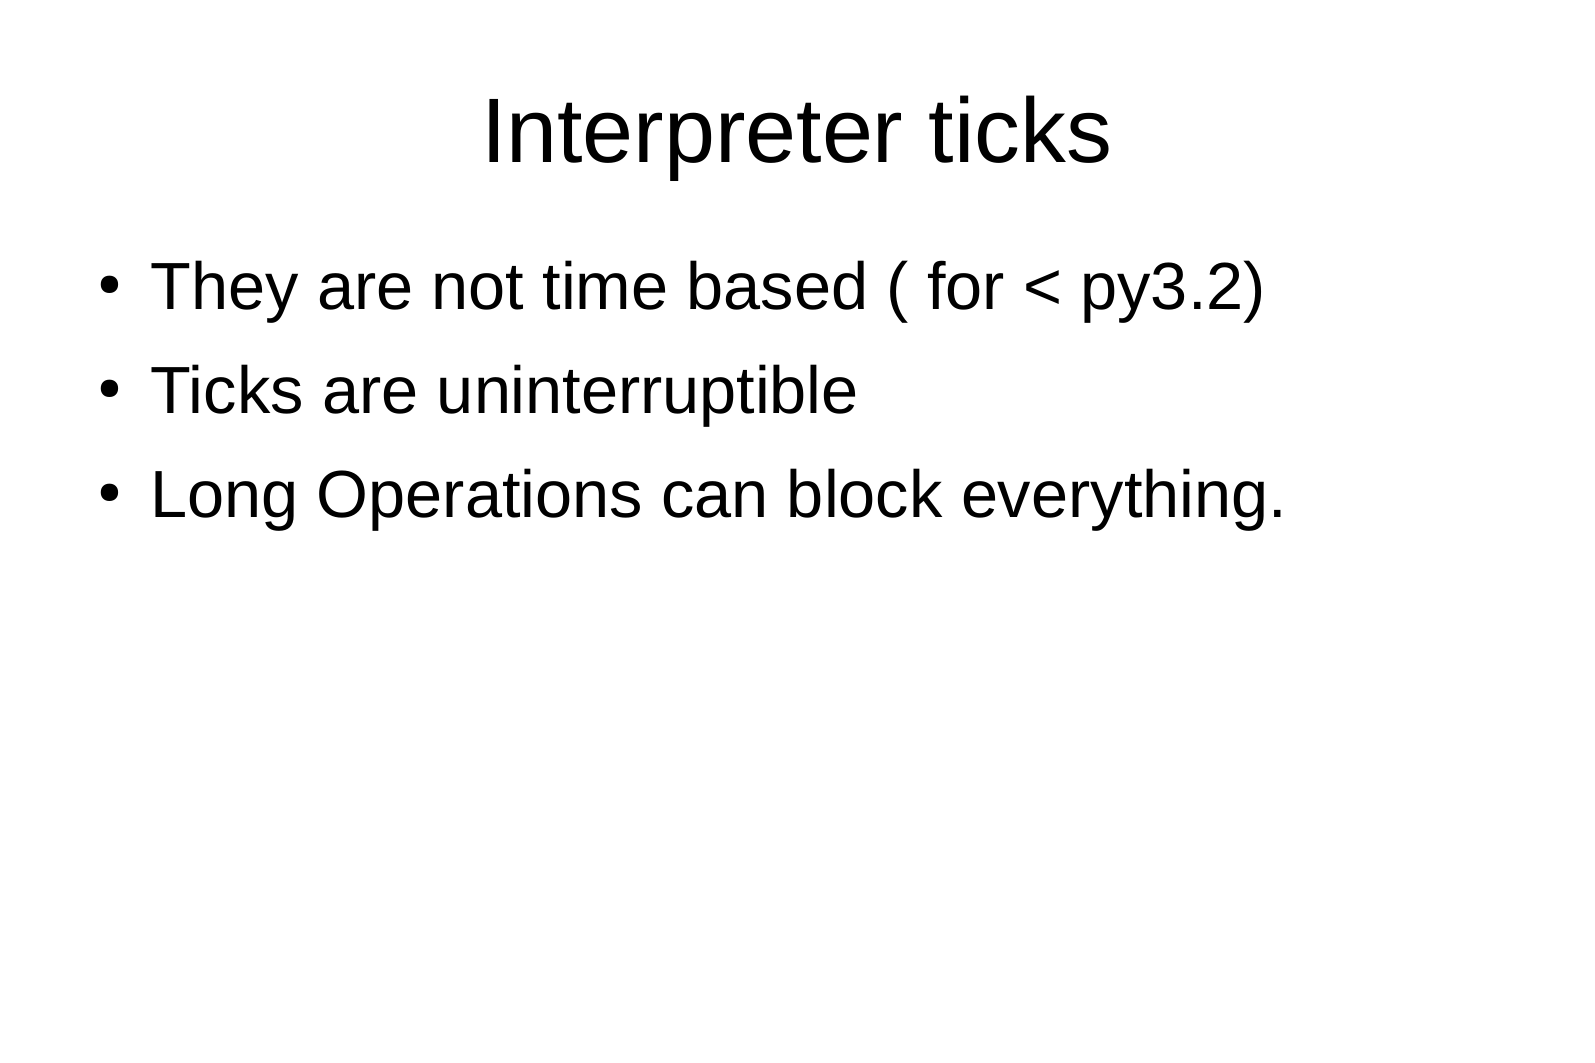

# Interpreter ticks
They are not time based ( for < py3.2)
Ticks are uninterruptible
Long Operations can block everything.